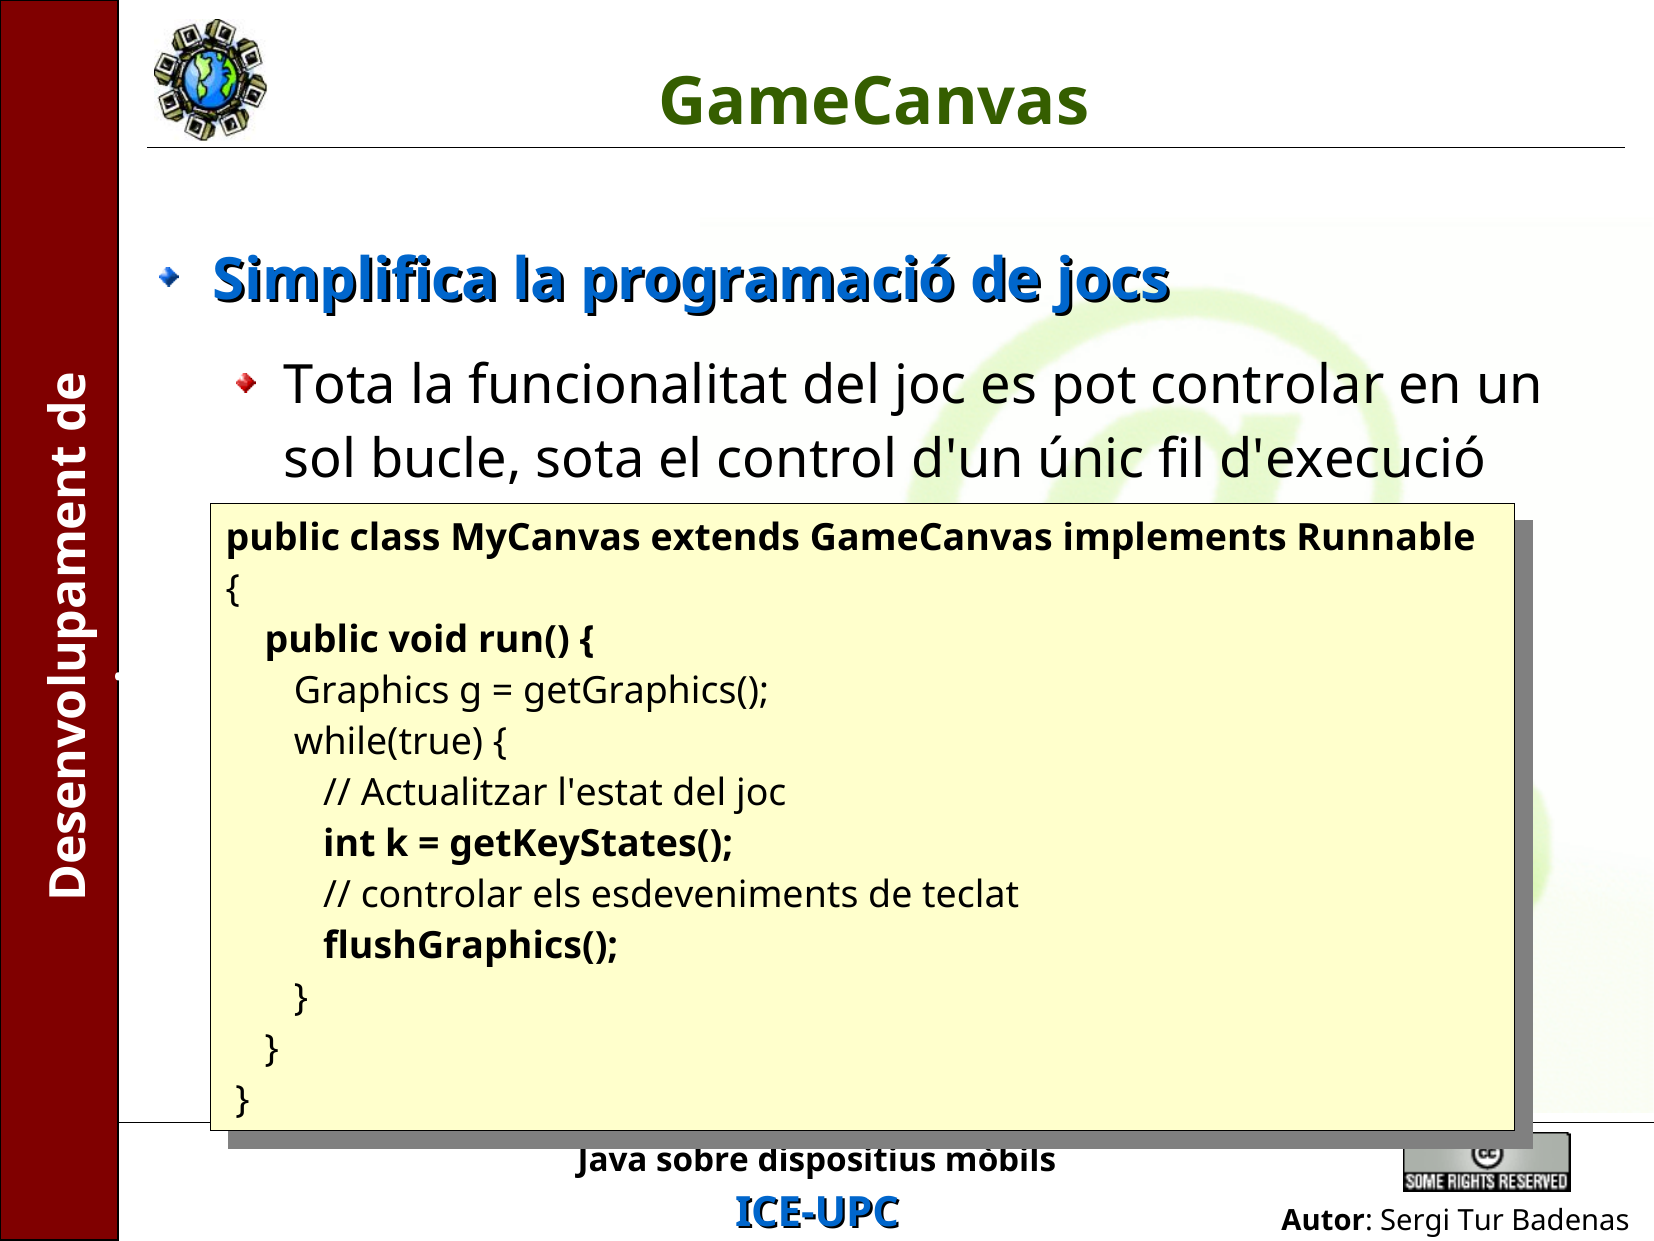

# GameCanvas
Simplifica la programació de jocs
Tota la funcionalitat del joc es pot controlar en un sol bucle, sota el control d'un únic fil d'execució
public class MyCanvas extends GameCanvas implements Runnable {
 public void run() {
 Graphics g = getGraphics();
 while(true) {
 // Actualitzar l'estat del joc
 int k = getKeyStates();
 // controlar els esdeveniments de teclat
 flushGraphics();
 }
 }
 }